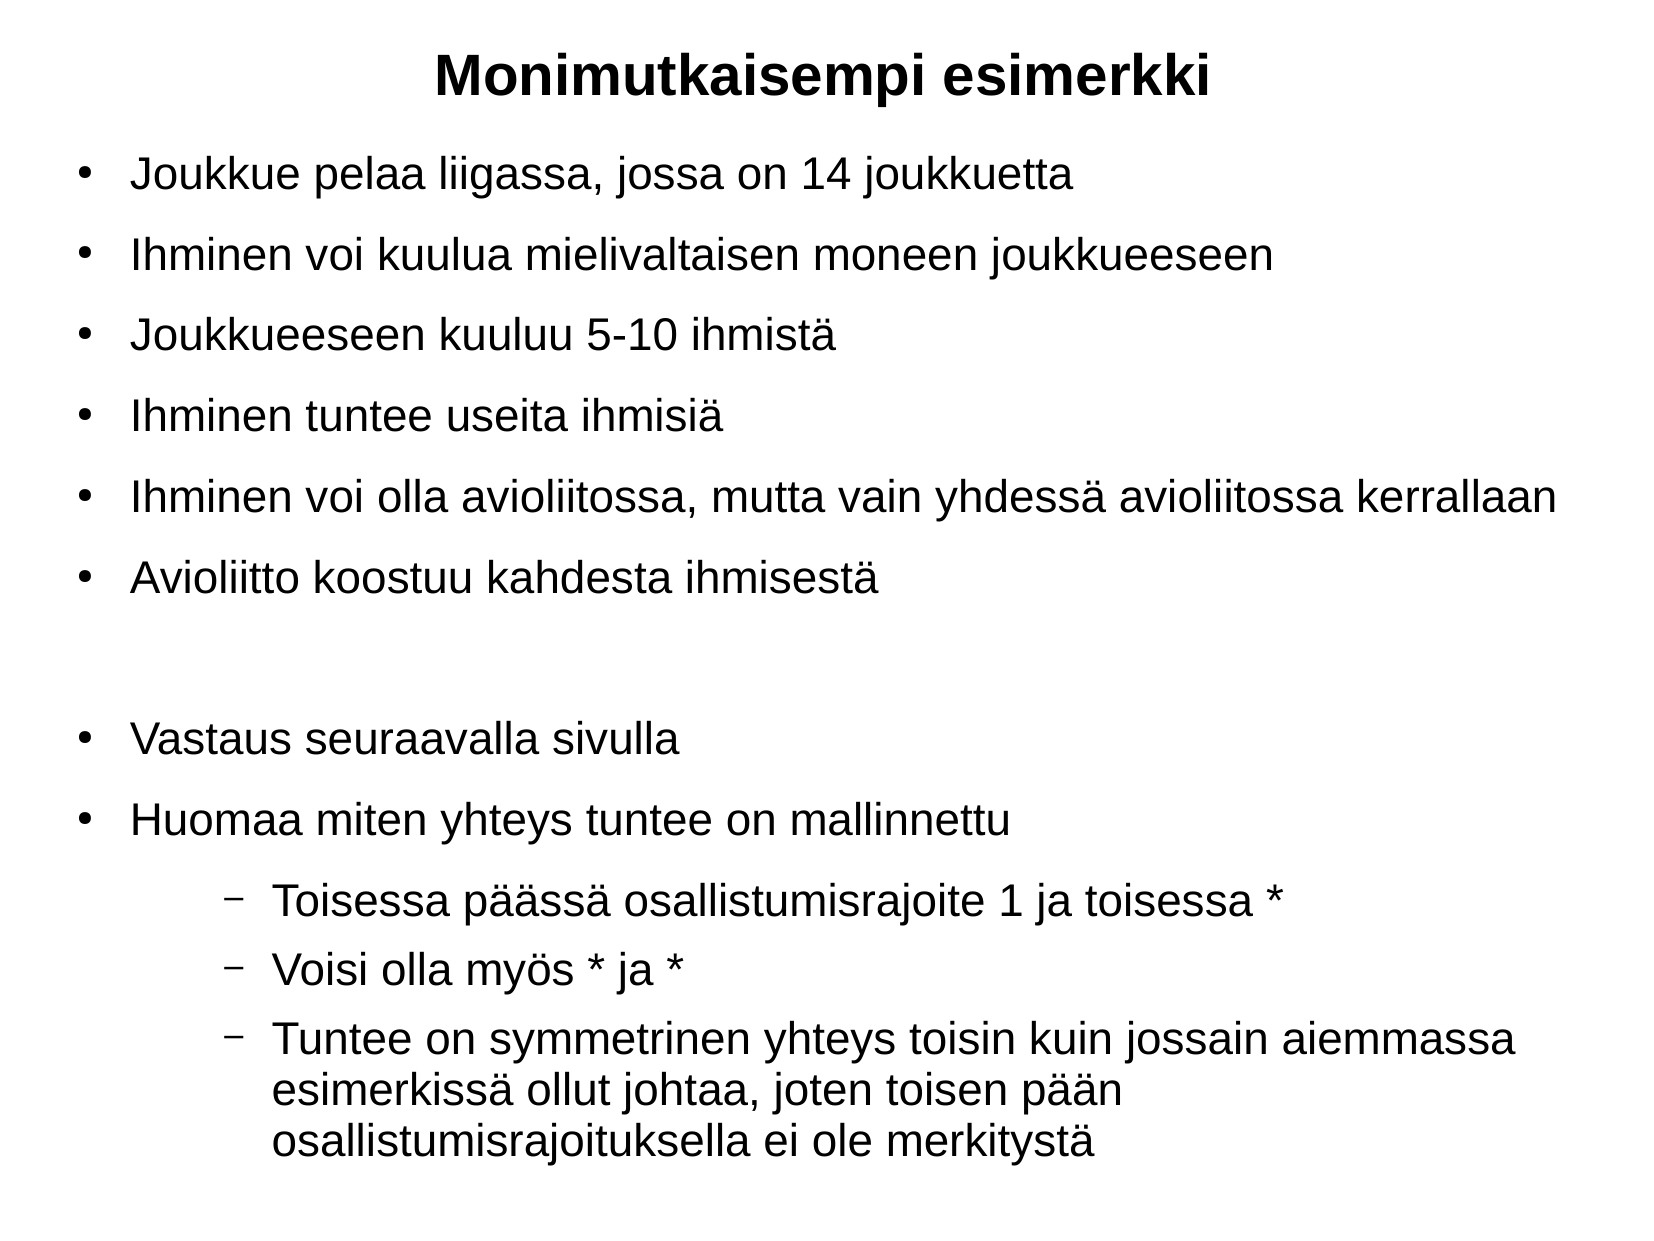

# Monimutkaisempi esimerkki
Joukkue pelaa liigassa, jossa on 14 joukkuetta
Ihminen voi kuulua mielivaltaisen moneen joukkueeseen
Joukkueeseen kuuluu 5-10 ihmistä
Ihminen tuntee useita ihmisiä
Ihminen voi olla avioliitossa, mutta vain yhdessä avioliitossa kerrallaan
Avioliitto koostuu kahdesta ihmisestä
Vastaus seuraavalla sivulla
Huomaa miten yhteys tuntee on mallinnettu
Toisessa päässä osallistumisrajoite 1 ja toisessa *
Voisi olla myös * ja *
Tuntee on symmetrinen yhteys toisin kuin jossain aiemmassa esimerkissä ollut johtaa, joten toisen pään osallistumisrajoituksella ei ole merkitystä